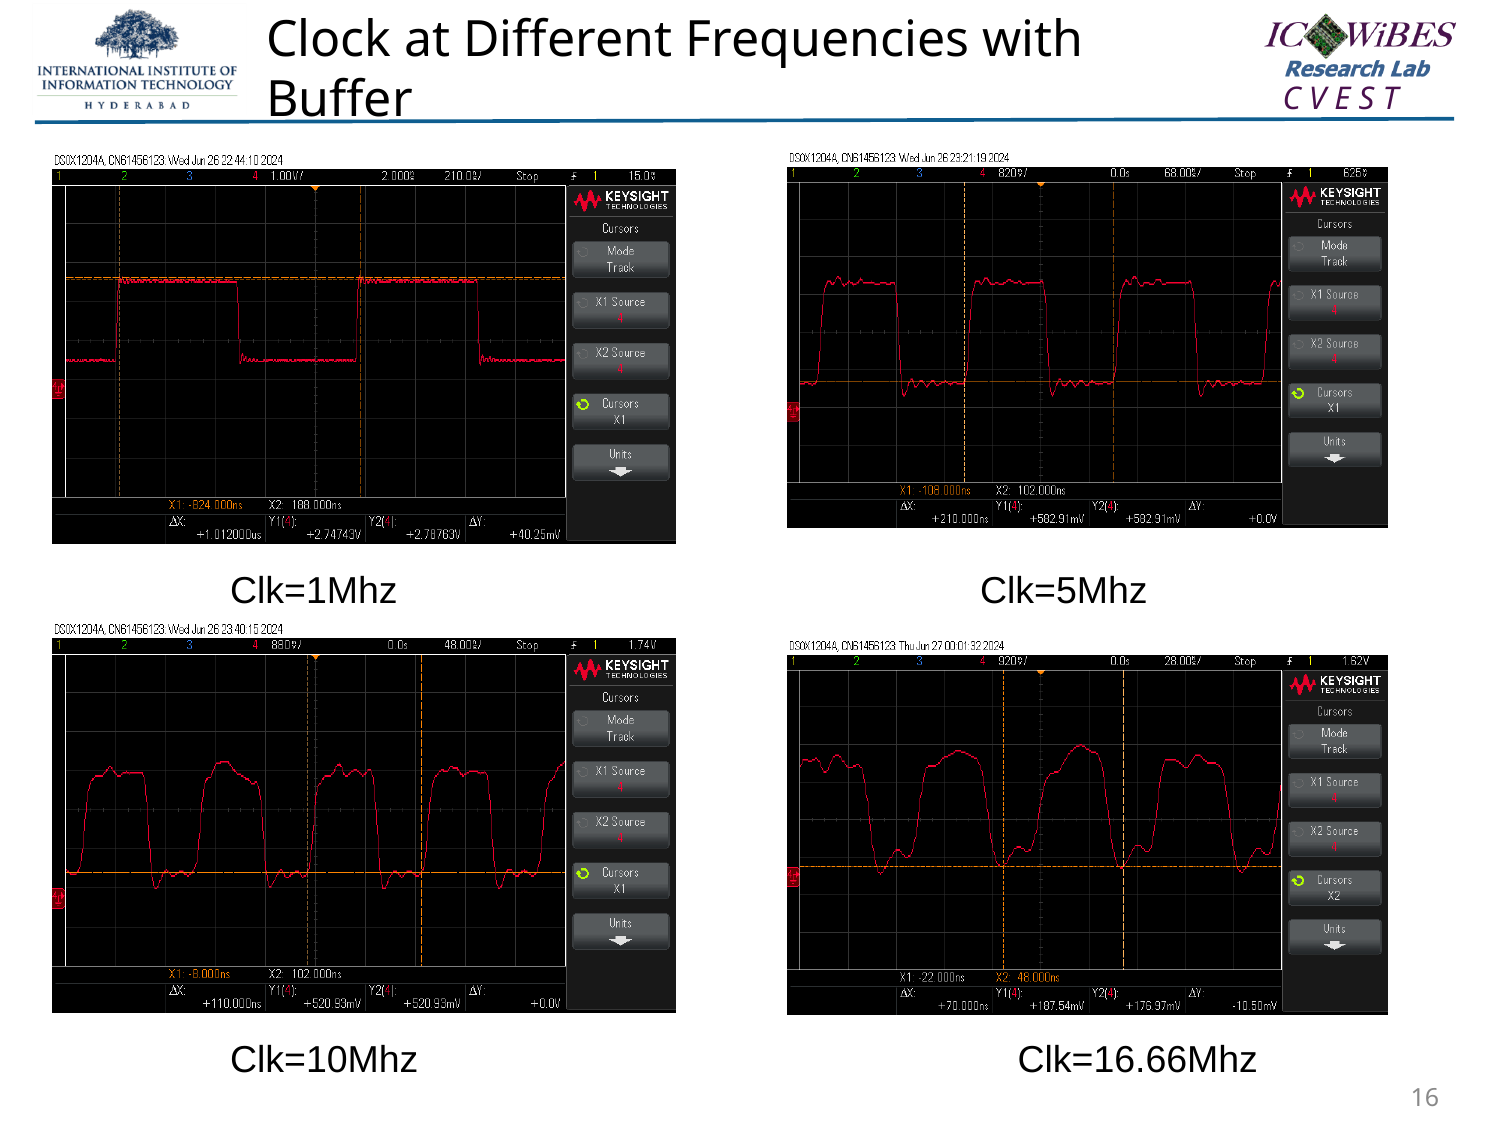

# Clock at Different Frequencies with Buffer
Clk=1Mhz
Clk=5Mhz
Clk=10Mhz
Clk=16.66Mhz